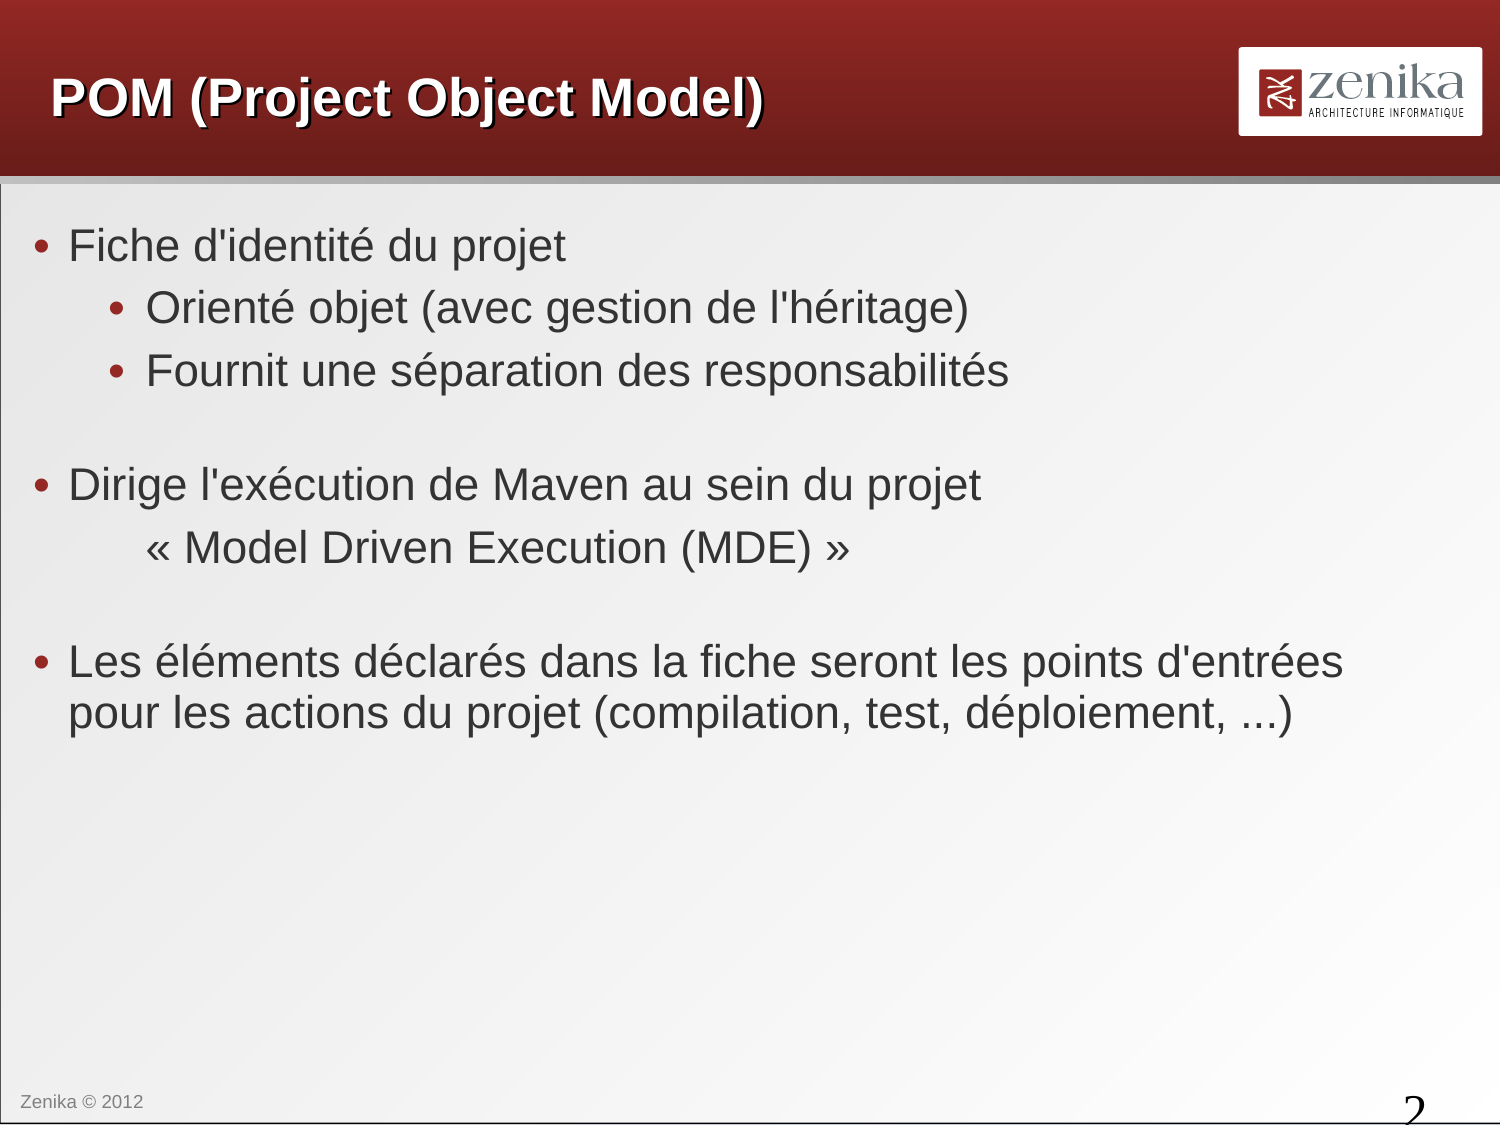

# POM (Project Object Model)
Fiche d'identité du projet
Orienté objet (avec gestion de l'héritage)
Fournit une séparation des responsabilités
Dirige l'exécution de Maven au sein du projet
« Model Driven Execution (MDE) »
Les éléments déclarés dans la fiche seront les points d'entrées pour les actions du projet (compilation, test, déploiement, ...)